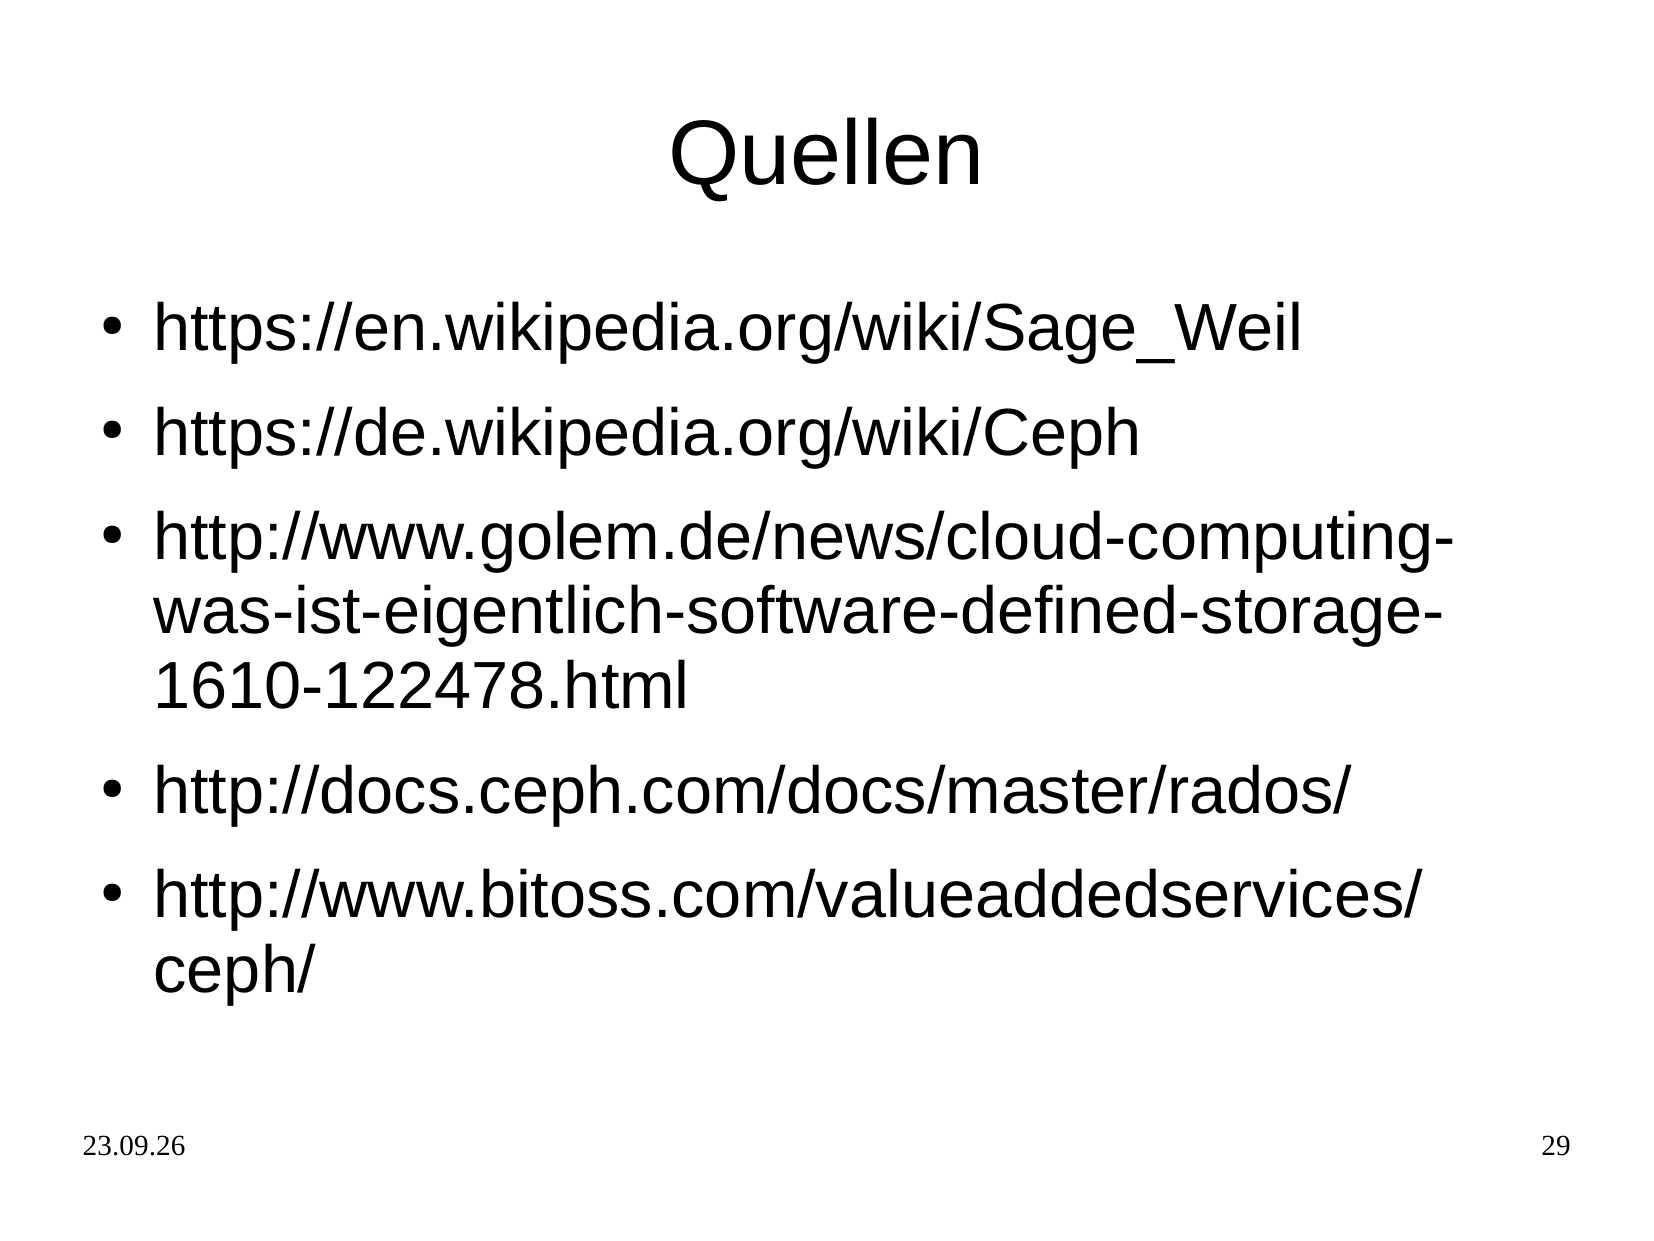

# Quellen
https://en.wikipedia.org/wiki/Sage_Weil
https://de.wikipedia.org/wiki/Ceph
http://www.golem.de/news/cloud-computing-was-ist-eigentlich-software-defined-storage-1610-122478.html
http://docs.ceph.com/docs/master/rados/
http://www.bitoss.com/valueaddedservices/ceph/
29